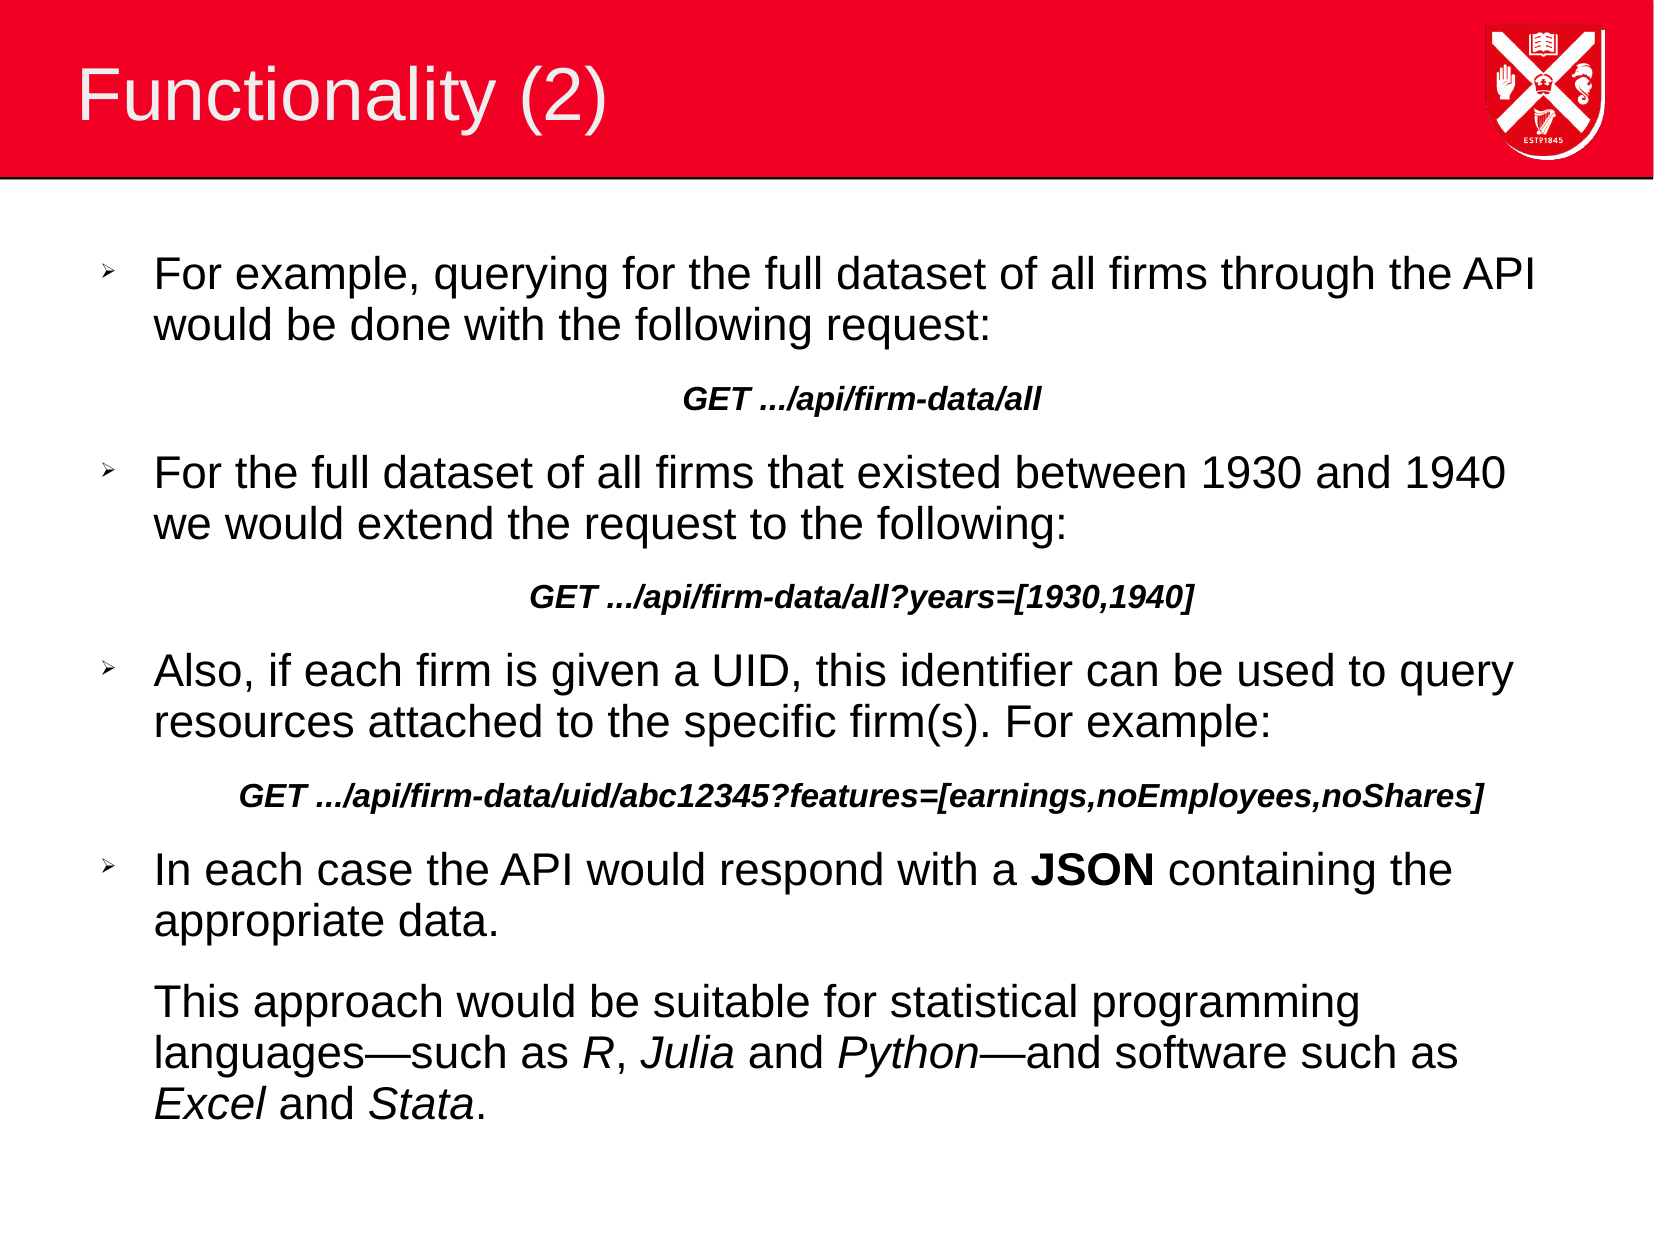

# Functionality (2)
For example, querying for the full dataset of all firms through the API would be done with the following request:
GET .../api/firm-data/all
For the full dataset of all firms that existed between 1930 and 1940 we would extend the request to the following:
GET .../api/firm-data/all?years=[1930,1940]
Also, if each firm is given a UID, this identifier can be used to query resources attached to the specific firm(s). For example:
GET .../api/firm-data/uid/abc12345?features=[earnings,noEmployees,noShares]
In each case the API would respond with a JSON containing the appropriate data.
This approach would be suitable for statistical programming languages—such as R, Julia and Python—and software such as Excel and Stata.